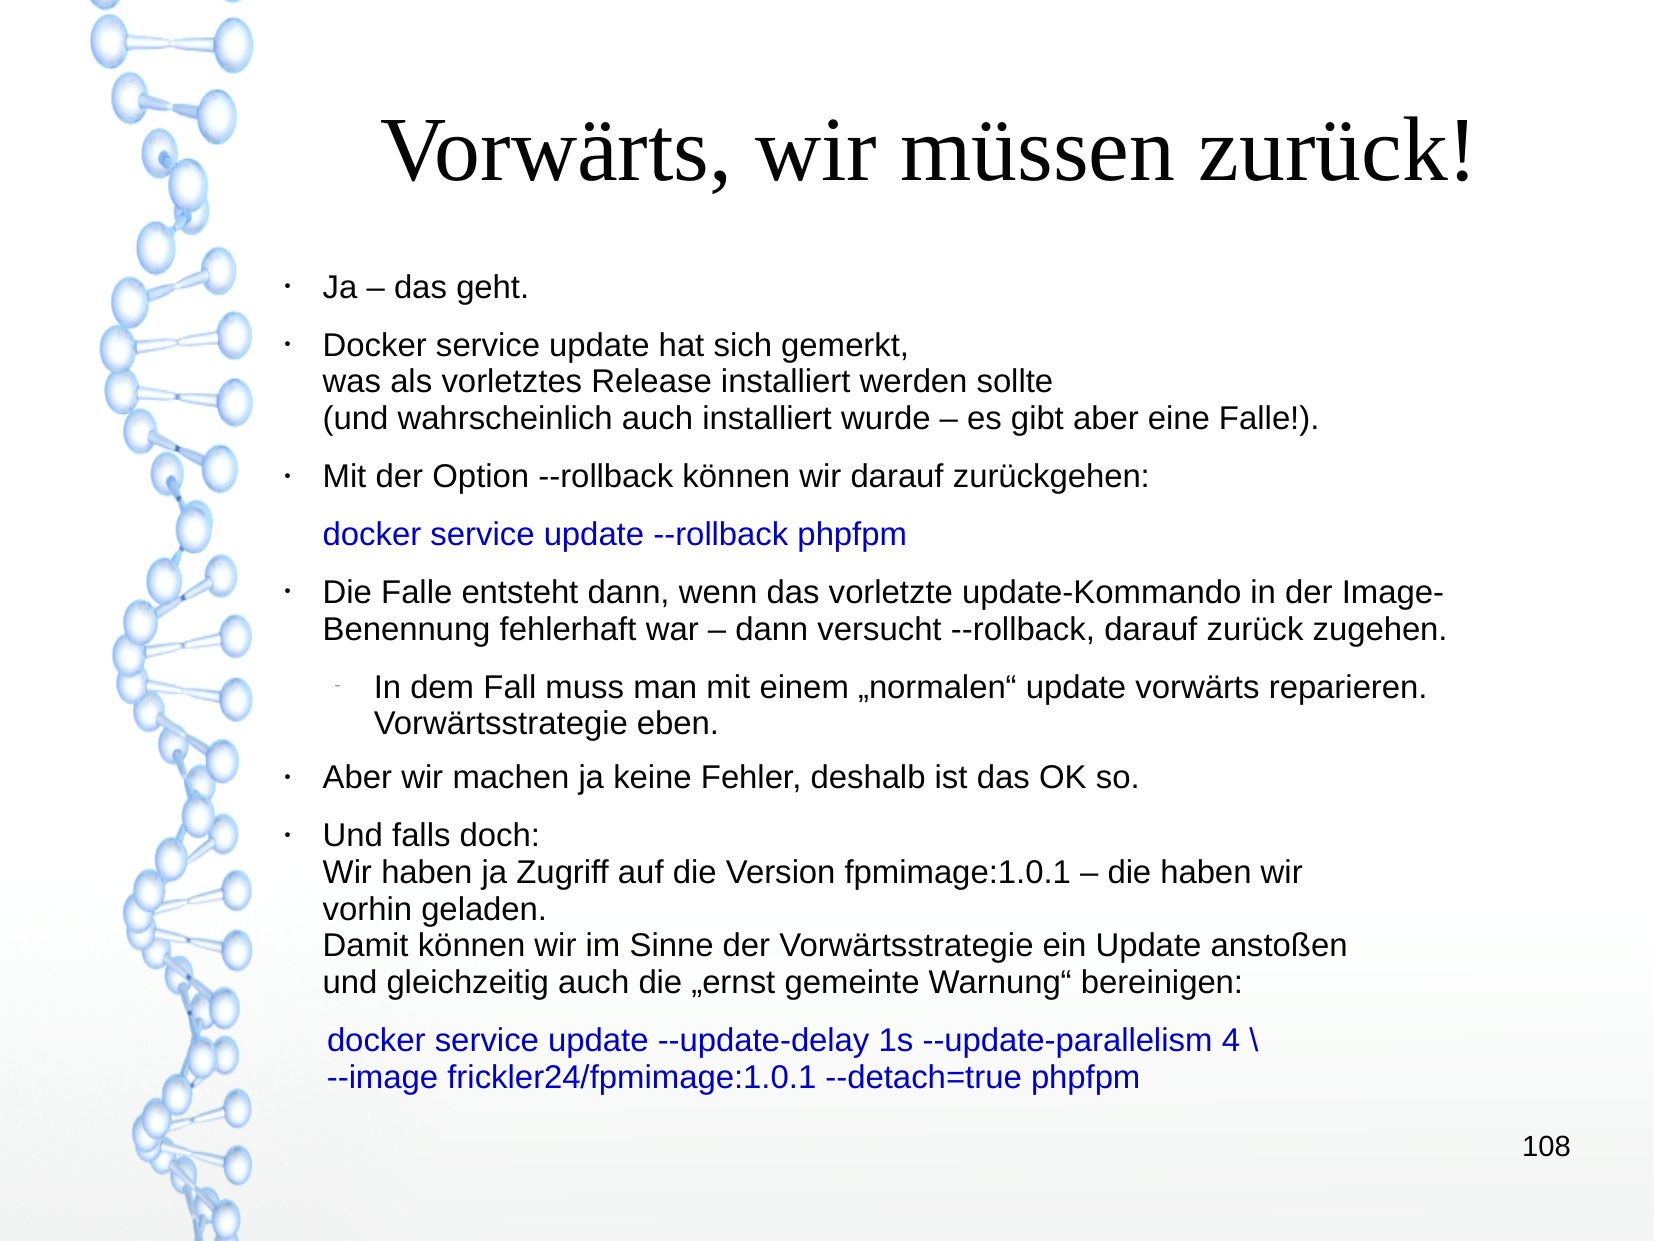

# Vorwärts, wir müssen zurück!
Ja – das geht.
Docker service update hat sich gemerkt,
was als vorletztes Release installiert werden sollte
(und wahrscheinlich auch installiert wurde – es gibt aber eine Falle!).
Mit der Option --rollback können wir darauf zurückgehen:
docker service update --rollback phpfpm
Die Falle entsteht dann, wenn das vorletzte update-Kommando in der Image-Benennung fehlerhaft war – dann versucht --rollback, darauf zurück zugehen.
In dem Fall muss man mit einem „normalen“ update vorwärts reparieren. Vorwärtsstrategie eben.
Aber wir machen ja keine Fehler, deshalb ist das OK so.
Und falls doch:
Wir haben ja Zugriff auf die Version fpmimage:1.0.1 – die haben wir
vorhin geladen.
Damit können wir im Sinne der Vorwärtsstrategie ein Update anstoßen
und gleichzeitig auch die „ernst gemeinte Warnung“ bereinigen:
 docker service update --update-delay 1s --update-parallelism 4 \
 --image frickler24/fpmimage:1.0.1 --detach=true phpfpm
108